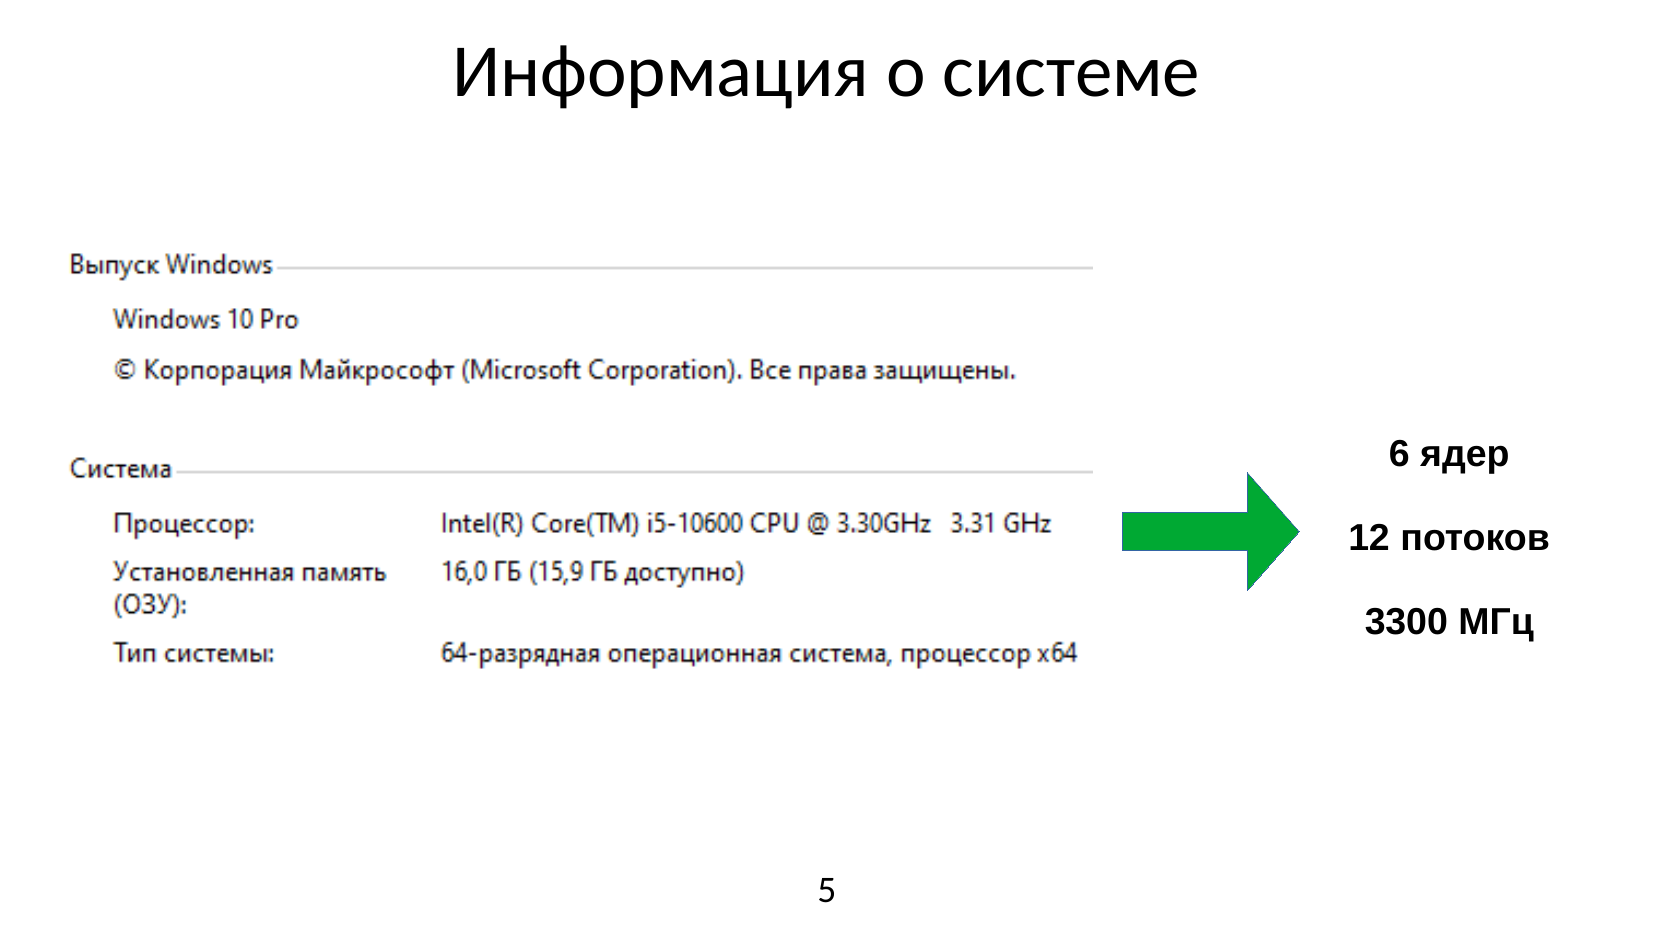

# Информация о системе
6 ядер
12 потоков
3300 МГц
5